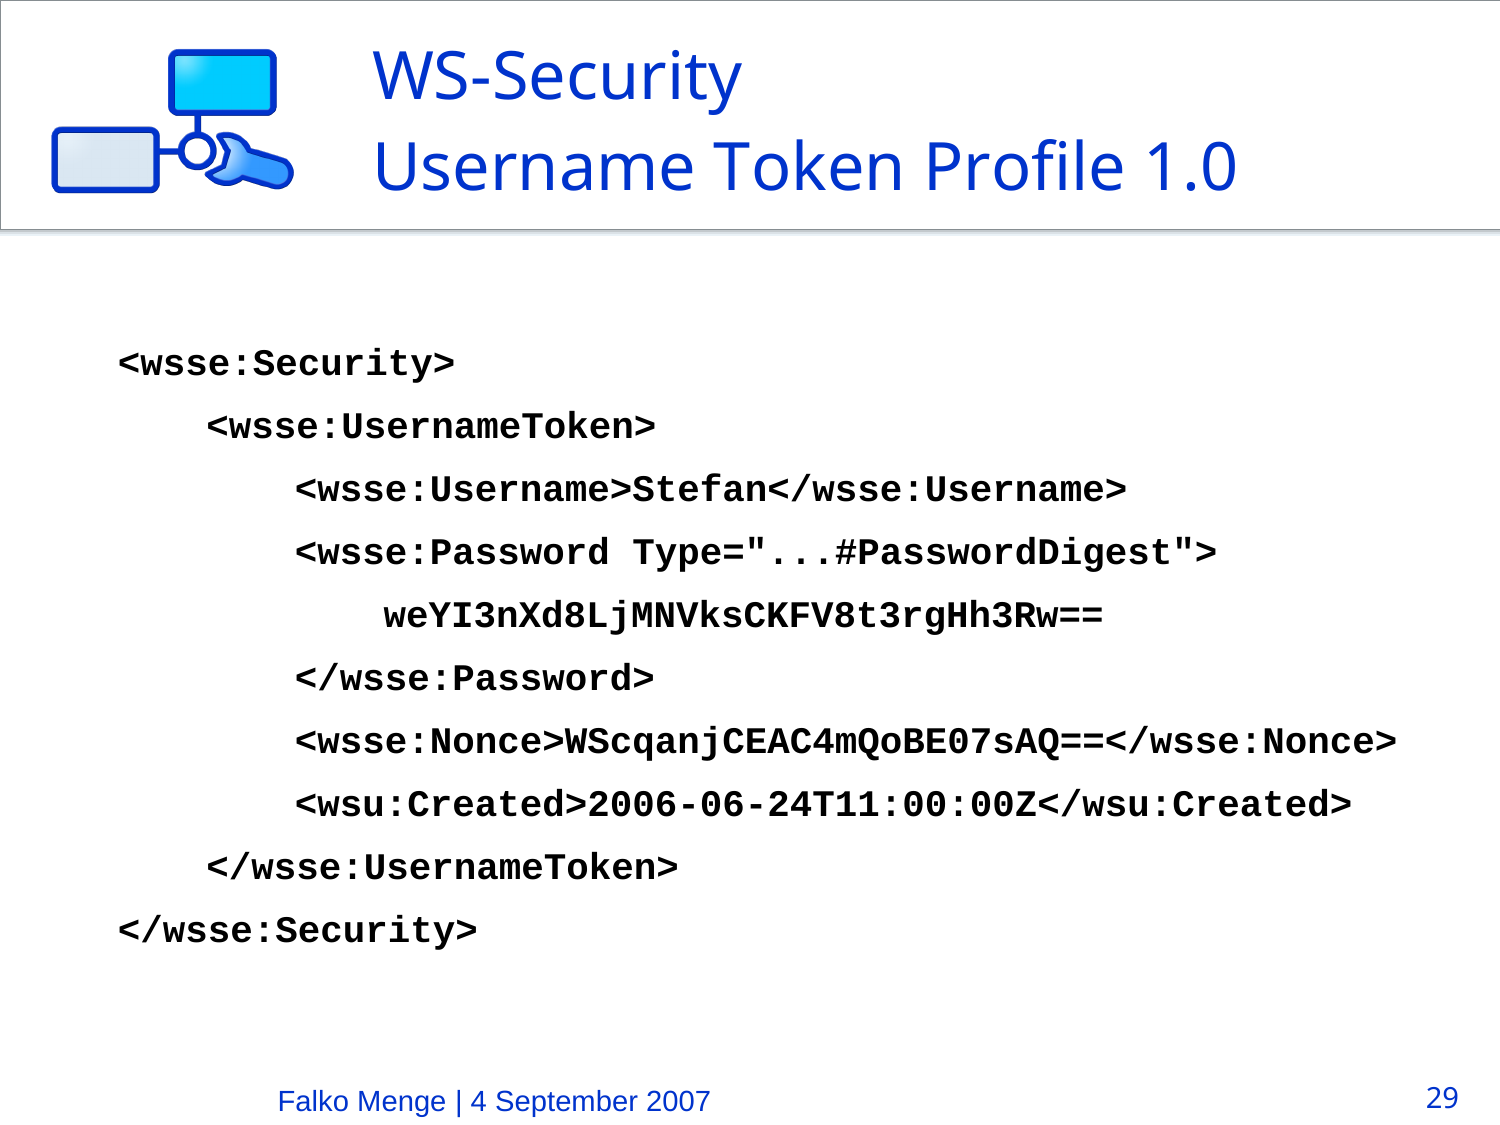

# WS-Security Username Token Profile 1.0
<wsse:Security>
	<wsse:UsernameToken>
		<wsse:Username>Stefan</wsse:Username>
		<wsse:Password Type="...#PasswordDigest">
			weYI3nXd8LjMNVksCKFV8t3rgHh3Rw==
		</wsse:Password>
		<wsse:Nonce>WScqanjCEAC4mQoBE07sAQ==</wsse:Nonce>
		<wsu:Created>2006-06-24T11:00:00Z</wsu:Created>
	</wsse:UsernameToken>
</wsse:Security>
Falko Menge
29